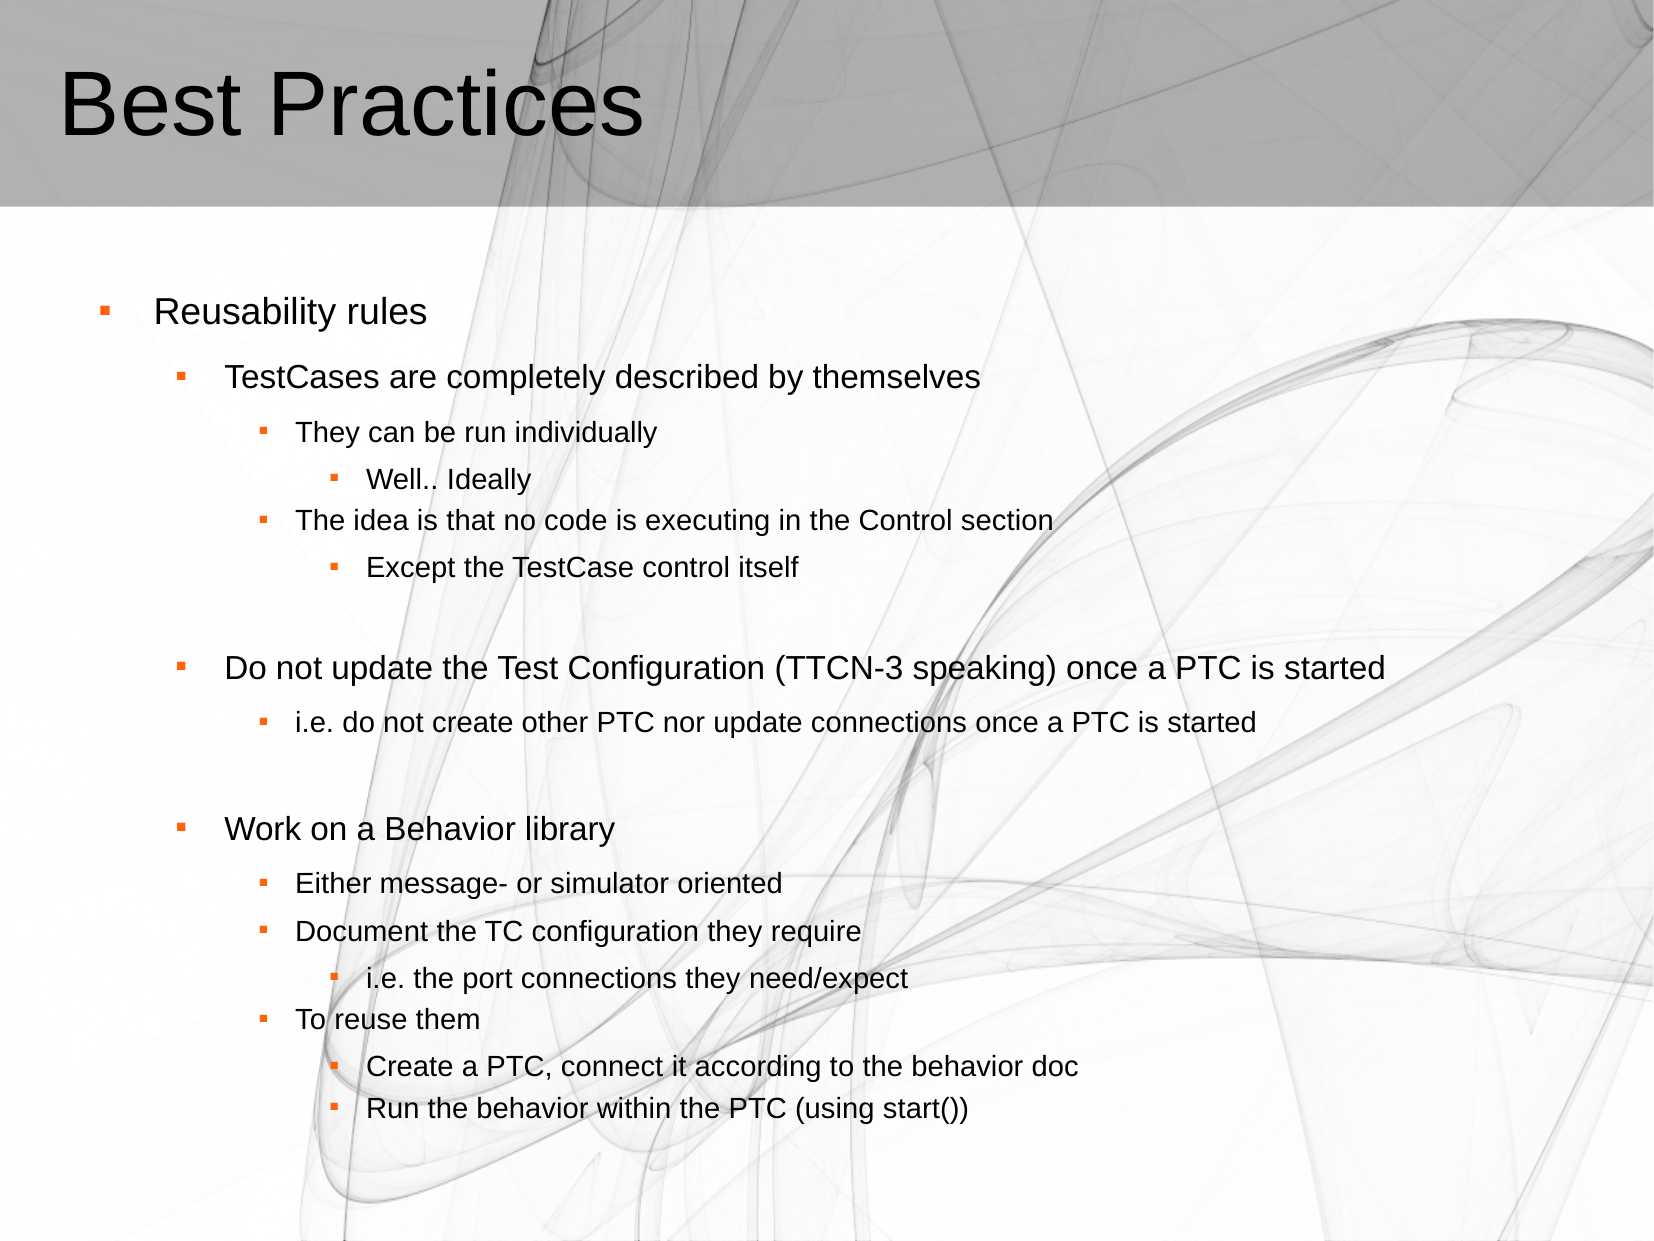

# Best Practices
Reusability rules
TestCases are completely described by themselves
They can be run individually
Well.. Ideally
The idea is that no code is executing in the Control section
Except the TestCase control itself
Do not update the Test Configuration (TTCN-3 speaking) once a PTC is started
i.e. do not create other PTC nor update connections once a PTC is started
Work on a Behavior library
Either message- or simulator oriented
Document the TC configuration they require
i.e. the port connections they need/expect
To reuse them
Create a PTC, connect it according to the behavior doc
Run the behavior within the PTC (using start())